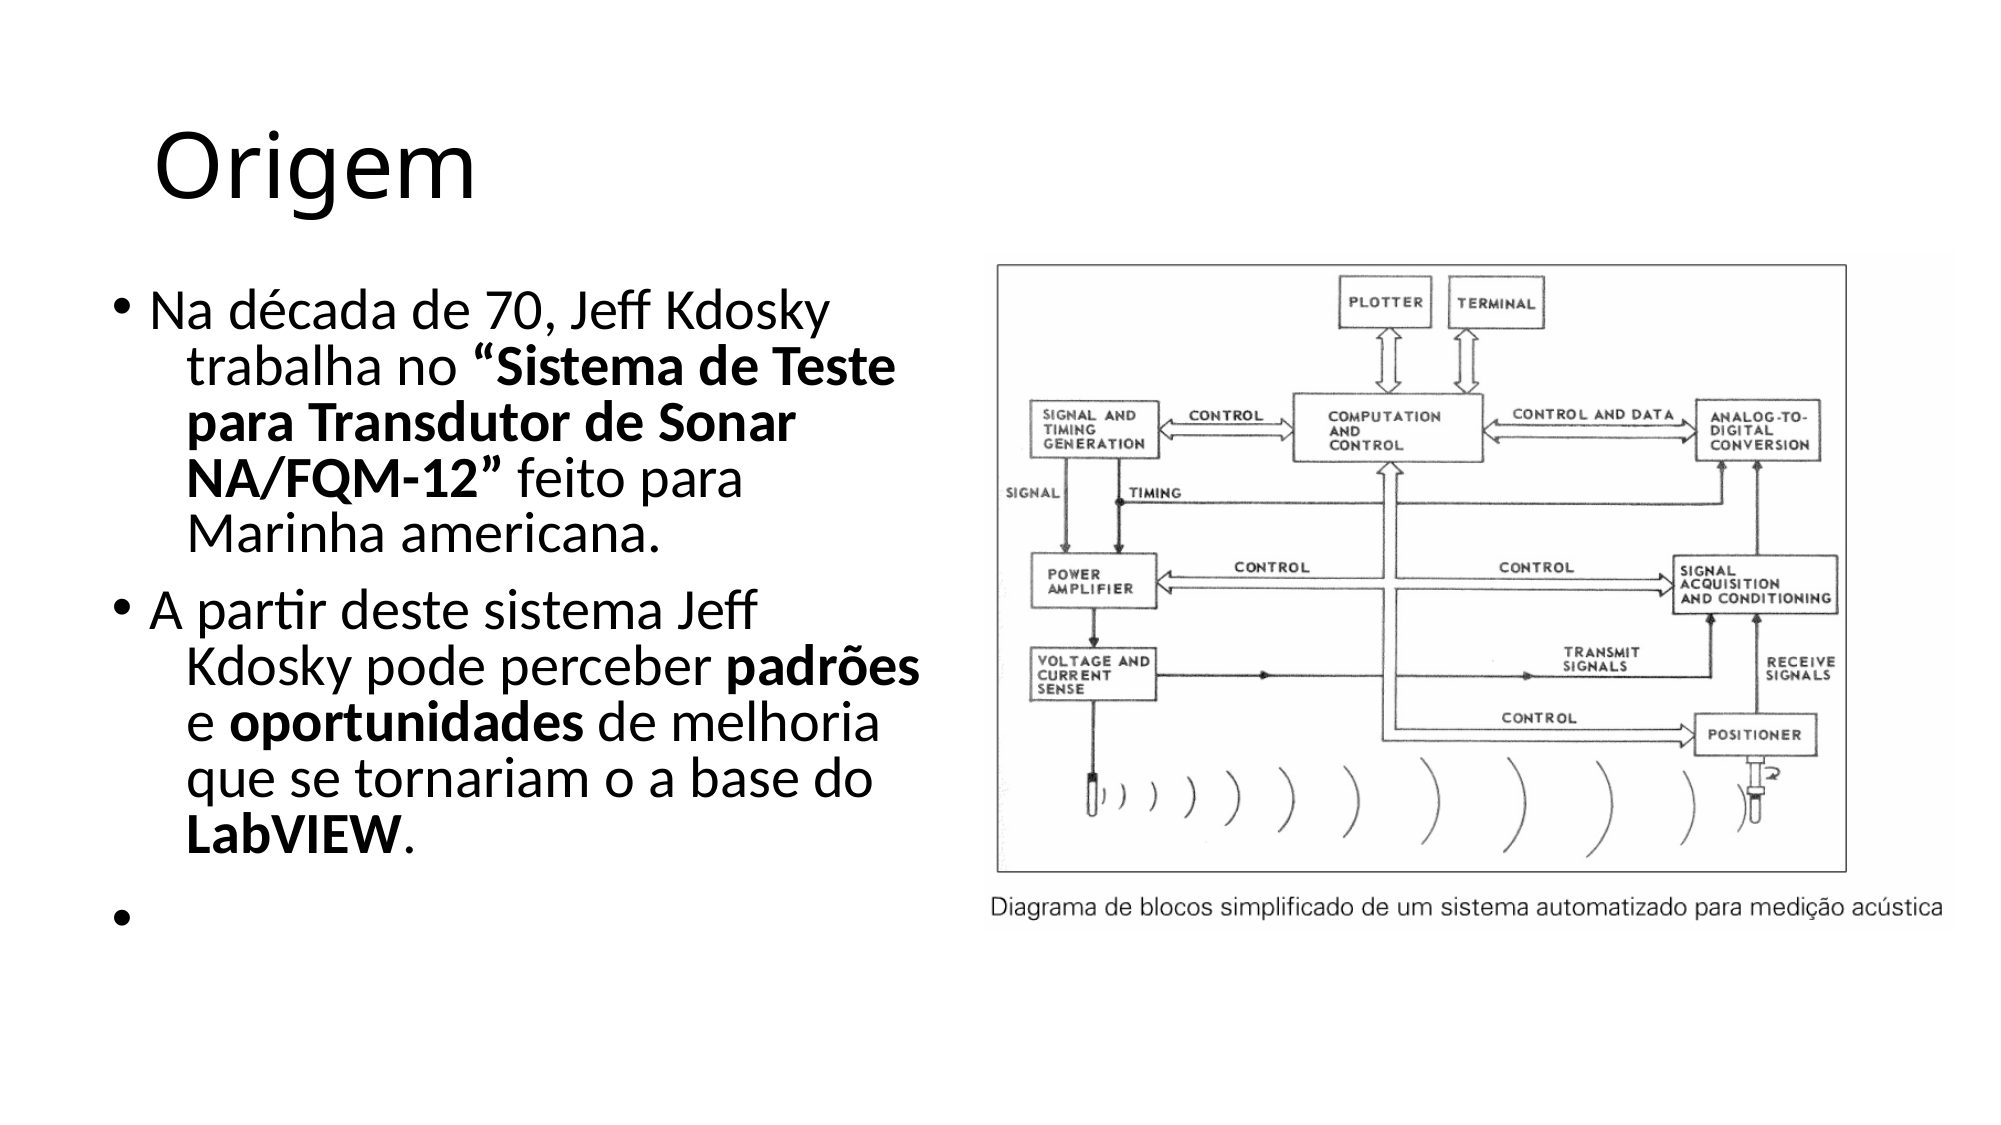

# Origem
Na década de 70, Jeff Kdosky trabalha no “Sistema de Teste para Transdutor de Sonar NA/FQM-12” feito para Marinha americana.
A partir deste sistema Jeff Kdosky pode perceber padrões e oportunidades de melhoria que se tornariam o a base do LabVIEW.